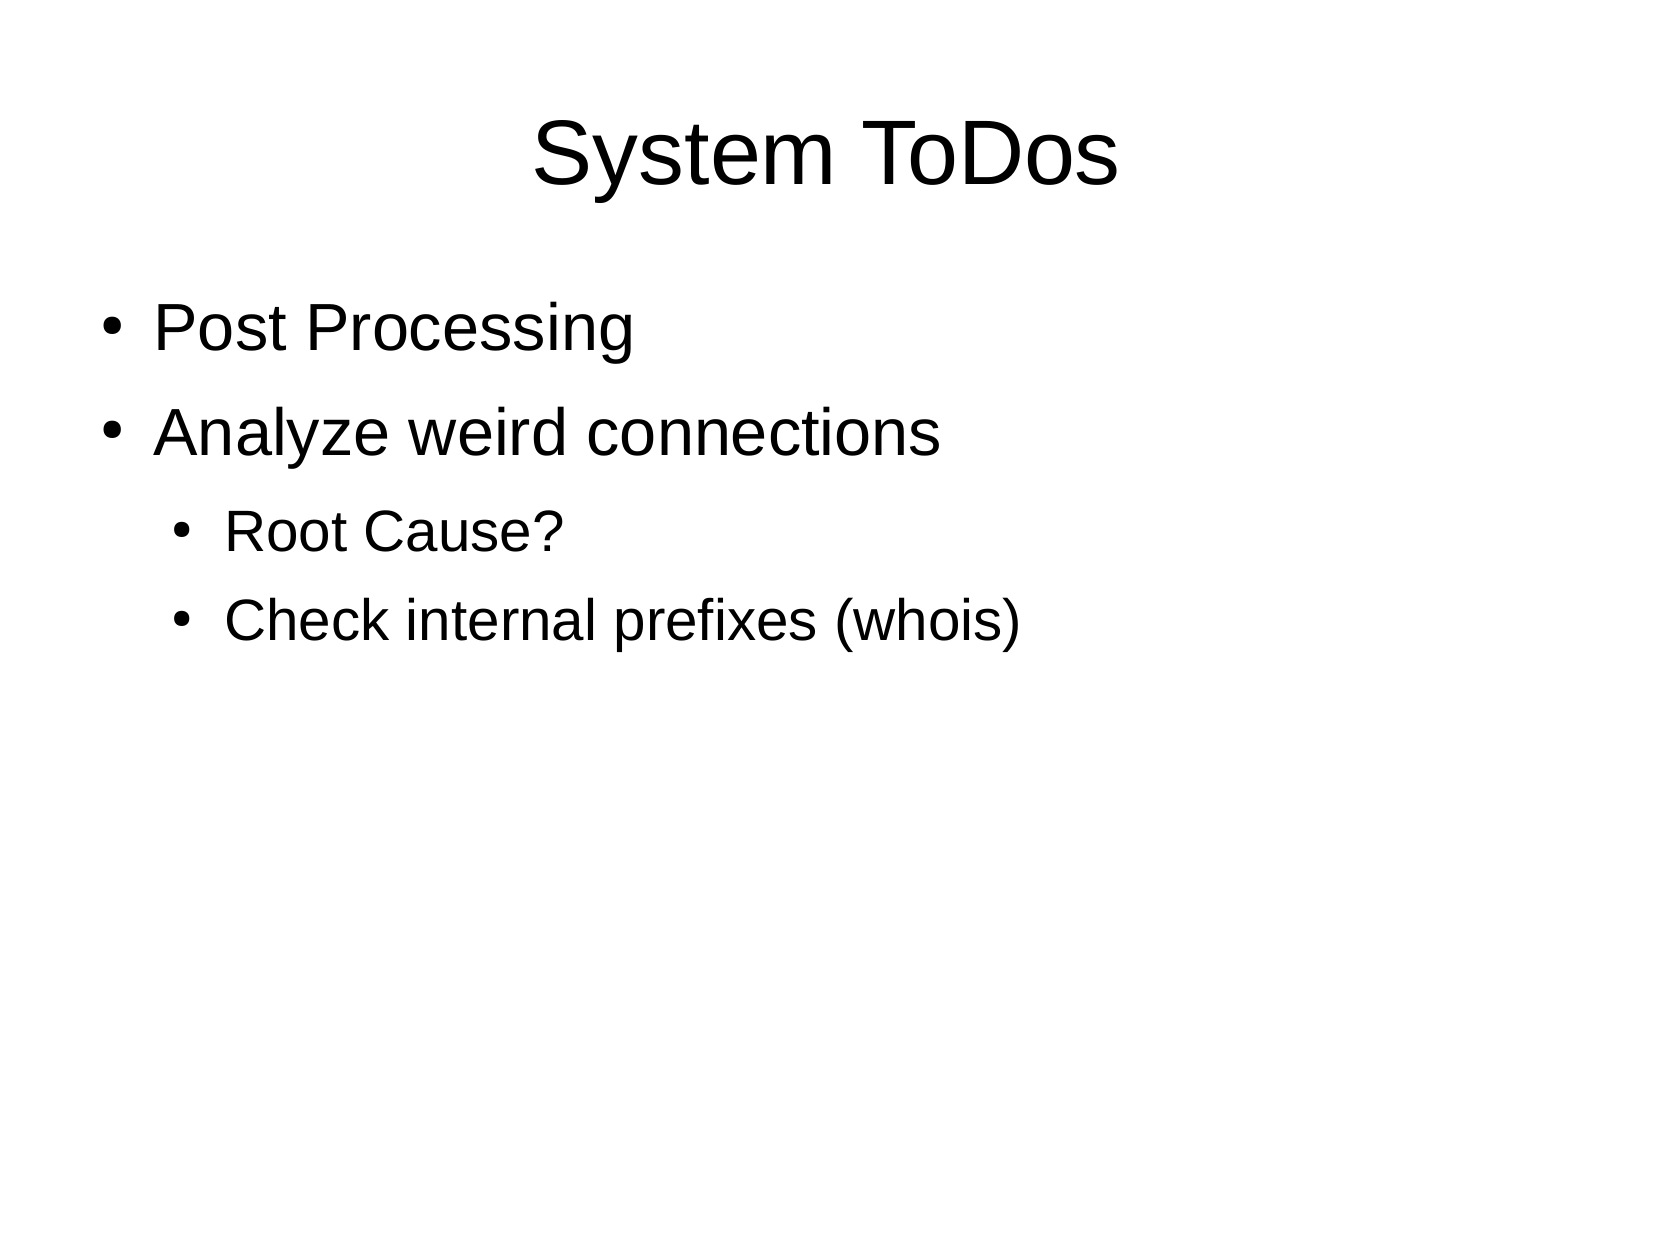

# System ToDos
Post Processing
Analyze weird connections
Root Cause?
Check internal prefixes (whois)